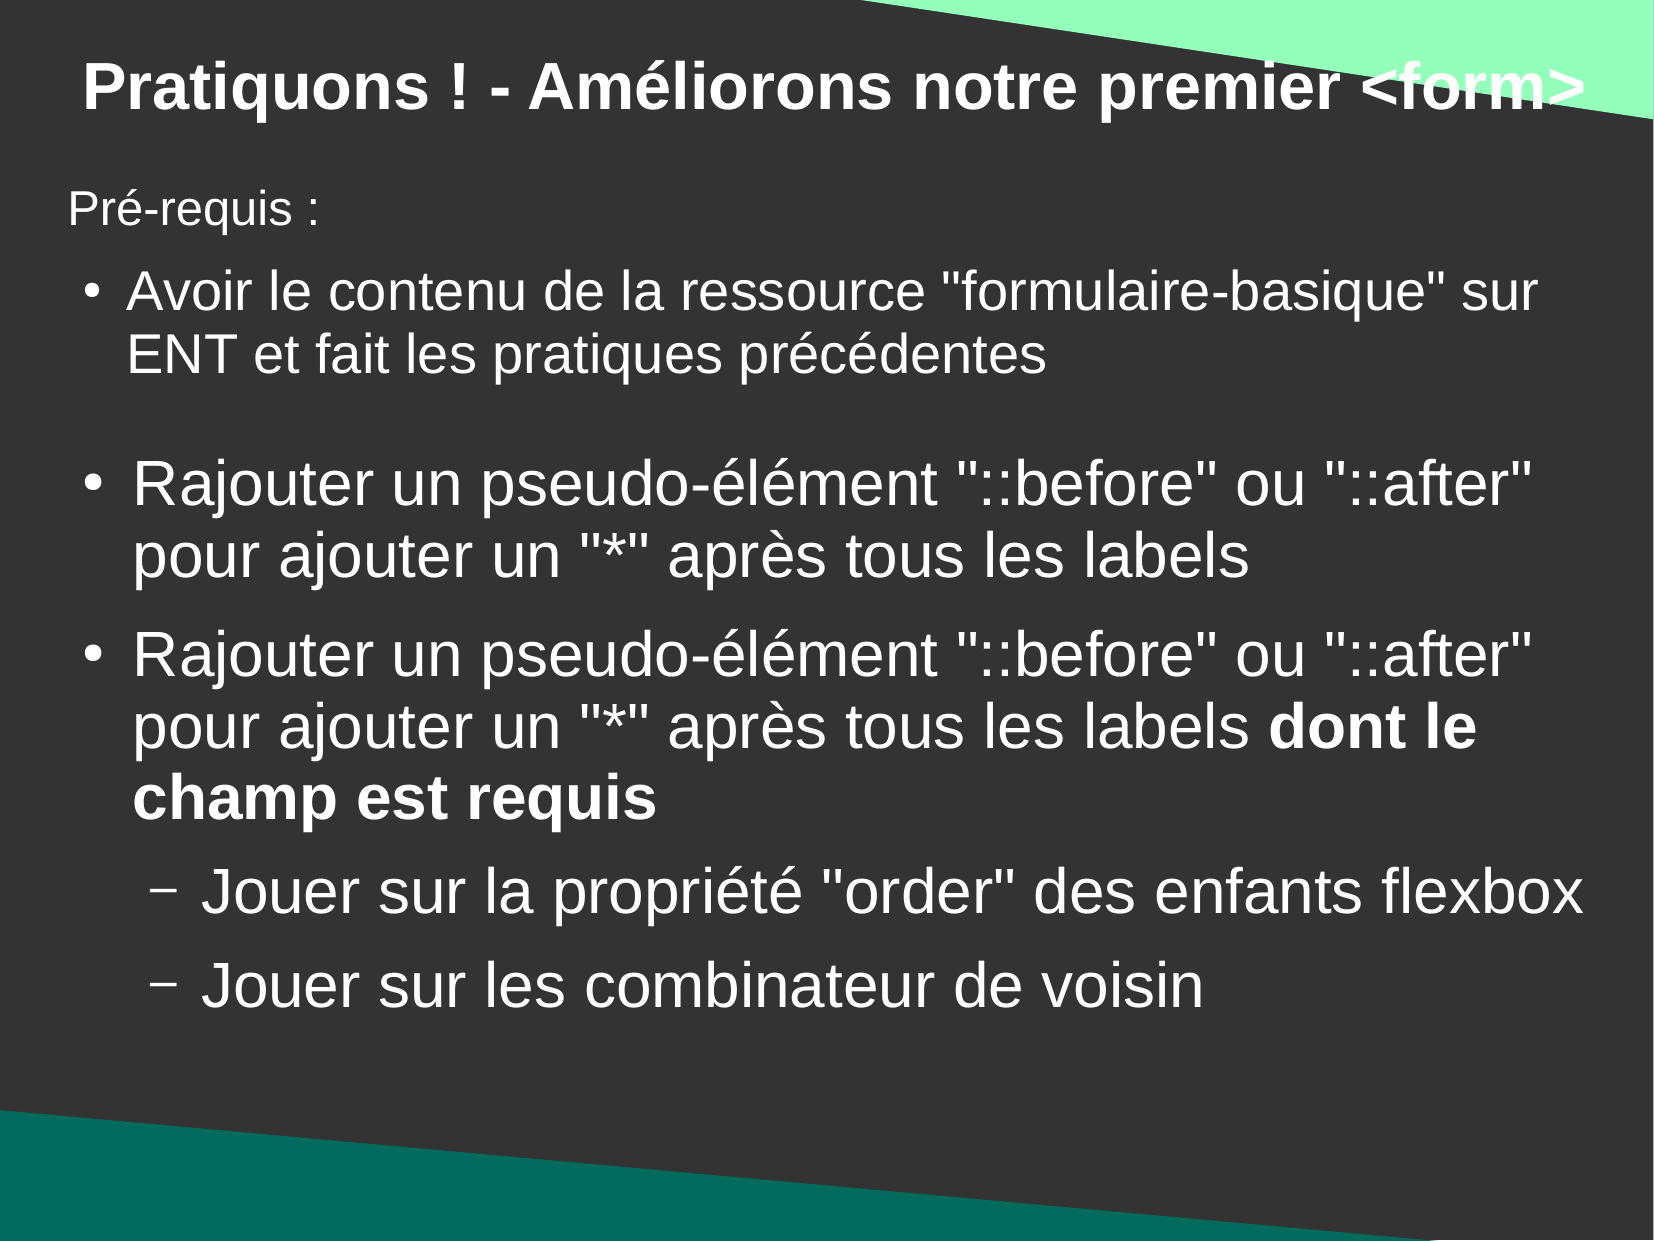

# Pratiquons ! - Améliorons notre premier <form>
Pré-requis :
Avoir le contenu de la ressource "formulaire-basique" sur ENT et fait les pratiques précédentes
Rajouter un pseudo-élément "::before" ou "::after" pour ajouter un "*" après tous les labels
Rajouter un pseudo-élément "::before" ou "::after" pour ajouter un "*" après tous les labels dont le champ est requis
Jouer sur la propriété "order" des enfants flexbox
Jouer sur les combinateur de voisin